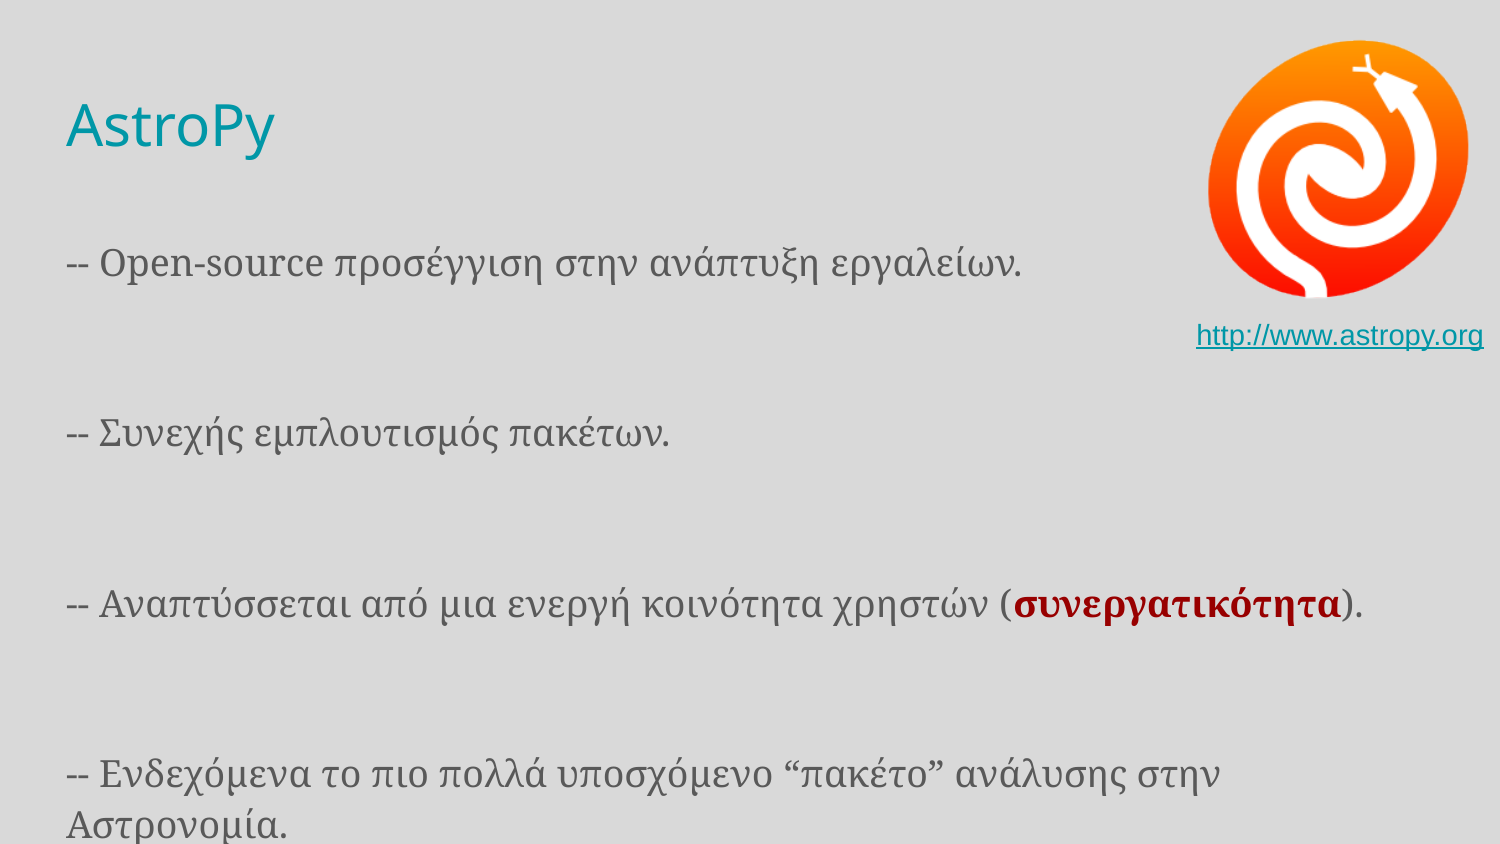

AstroPy
# -- Open-source προσέγγιση στην ανάπτυξη εργαλείων.
-- Συνεχής εμπλουτισμός πακέτων.
-- Αναπτύσσεται από μια ενεργή κοινότητα χρηστών (συνεργατικότητα).
-- Ενδεχόμενα το πιο πολλά υποσχόμενο “πακέτο” ανάλυσης στην Αστρονομία.
http://www.astropy.org